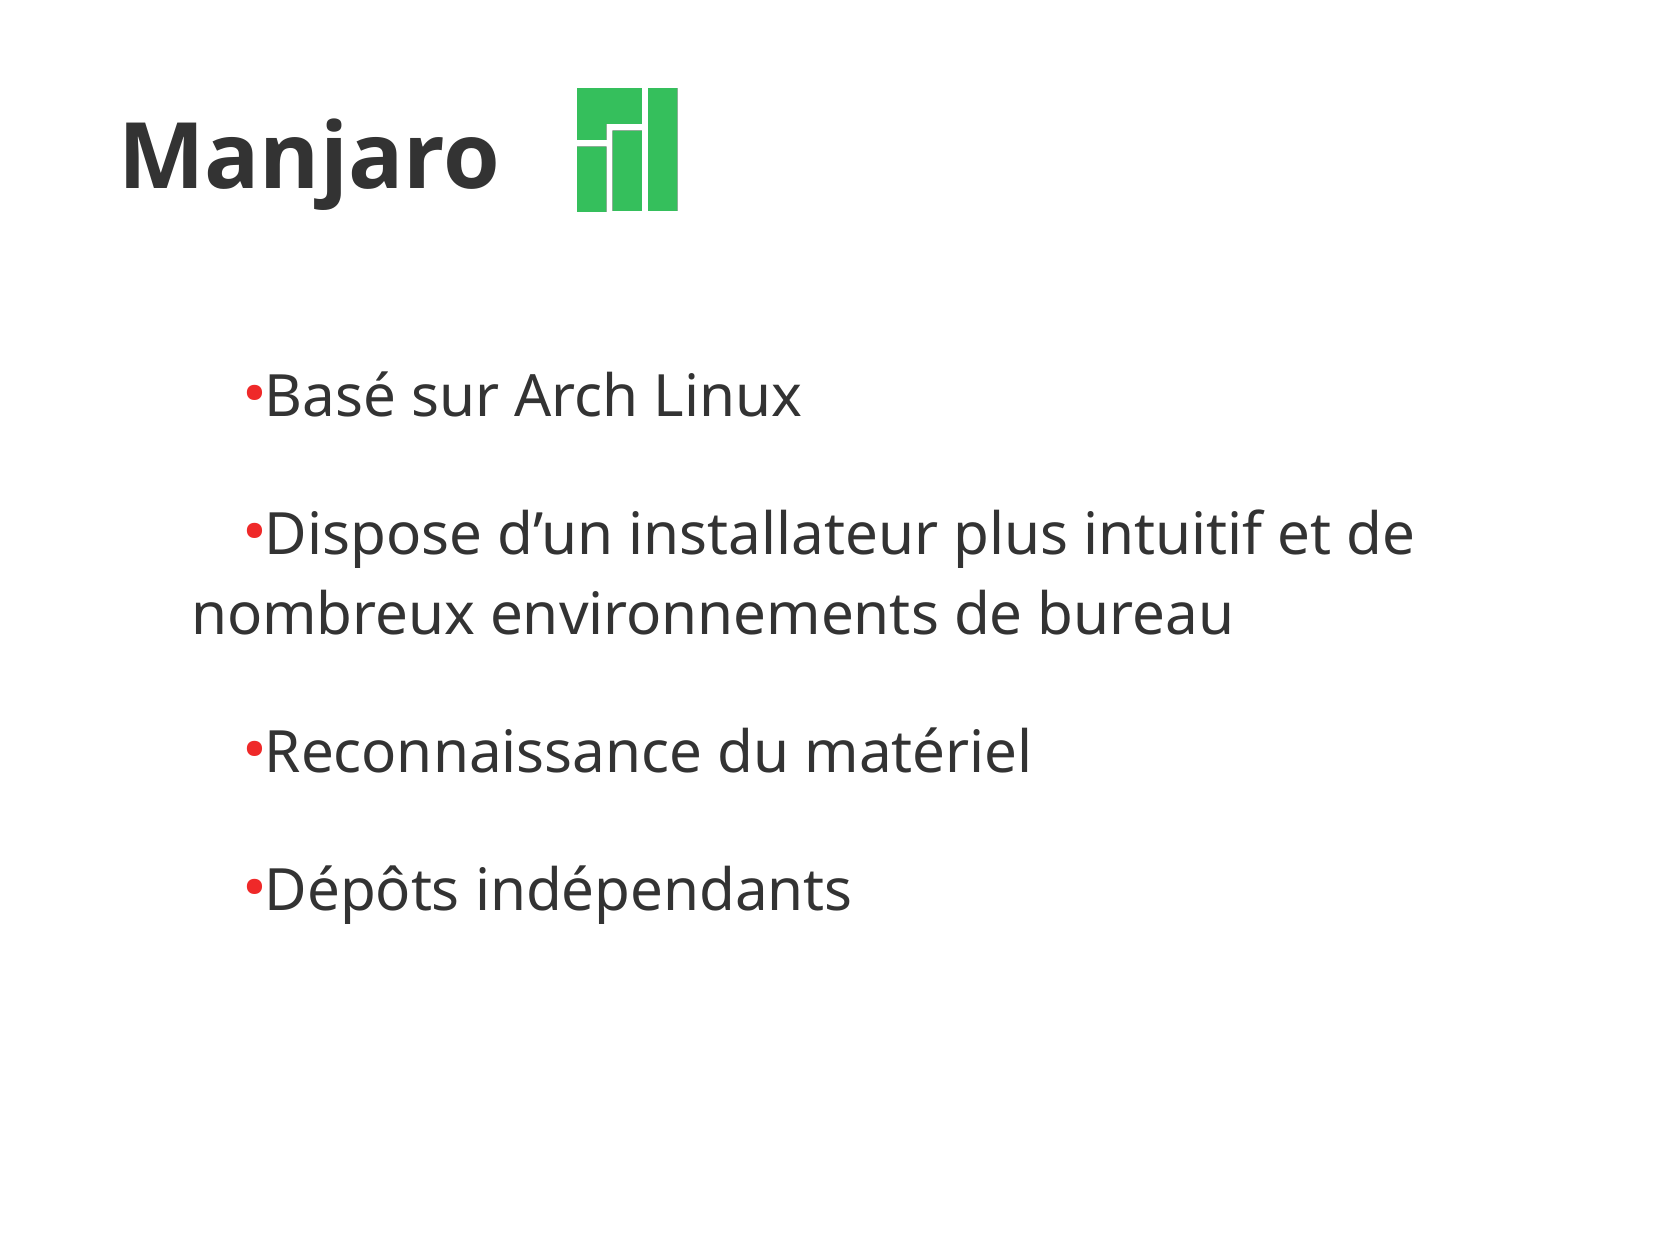

# Manjaro
Basé sur Arch Linux
Dispose d’un installateur plus intuitif et de nombreux environnements de bureau
Reconnaissance du matériel
Dépôts indépendants